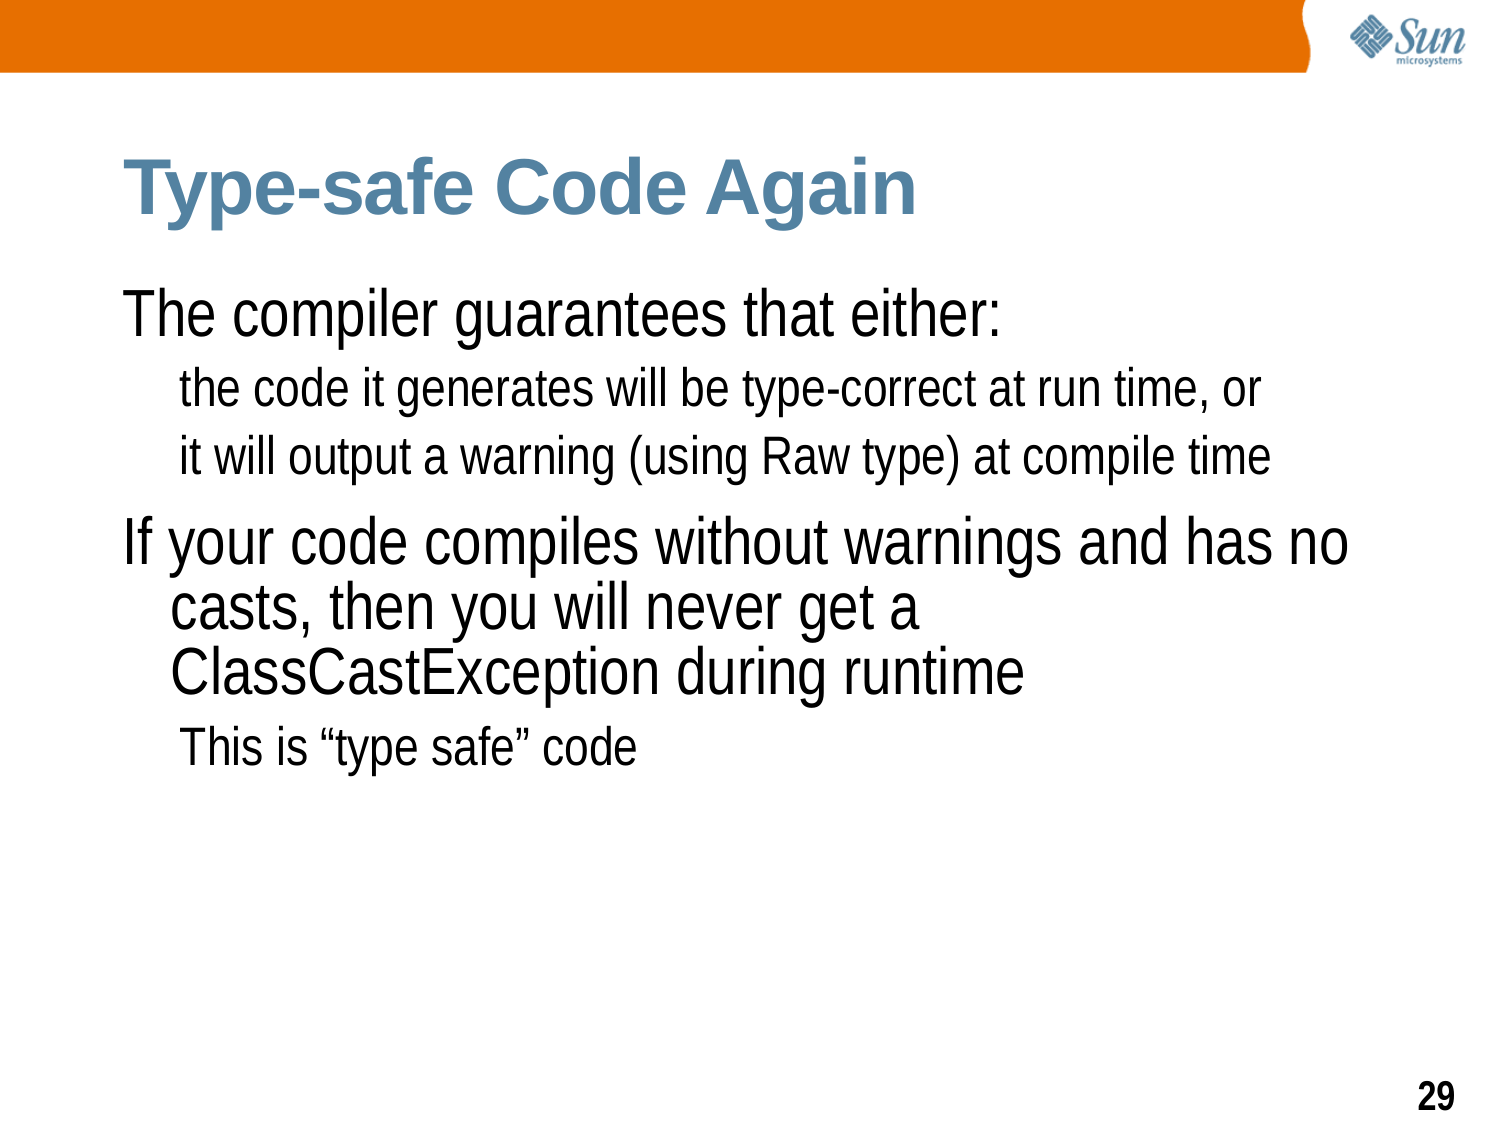

# Type-safe Code Again
The compiler guarantees that either:
the code it generates will be type-correct at run time, or
it will output a warning (using Raw type) at compile time
If your code compiles without warnings and has no casts, then you will never get a ClassCastException during runtime
This is “type safe” code